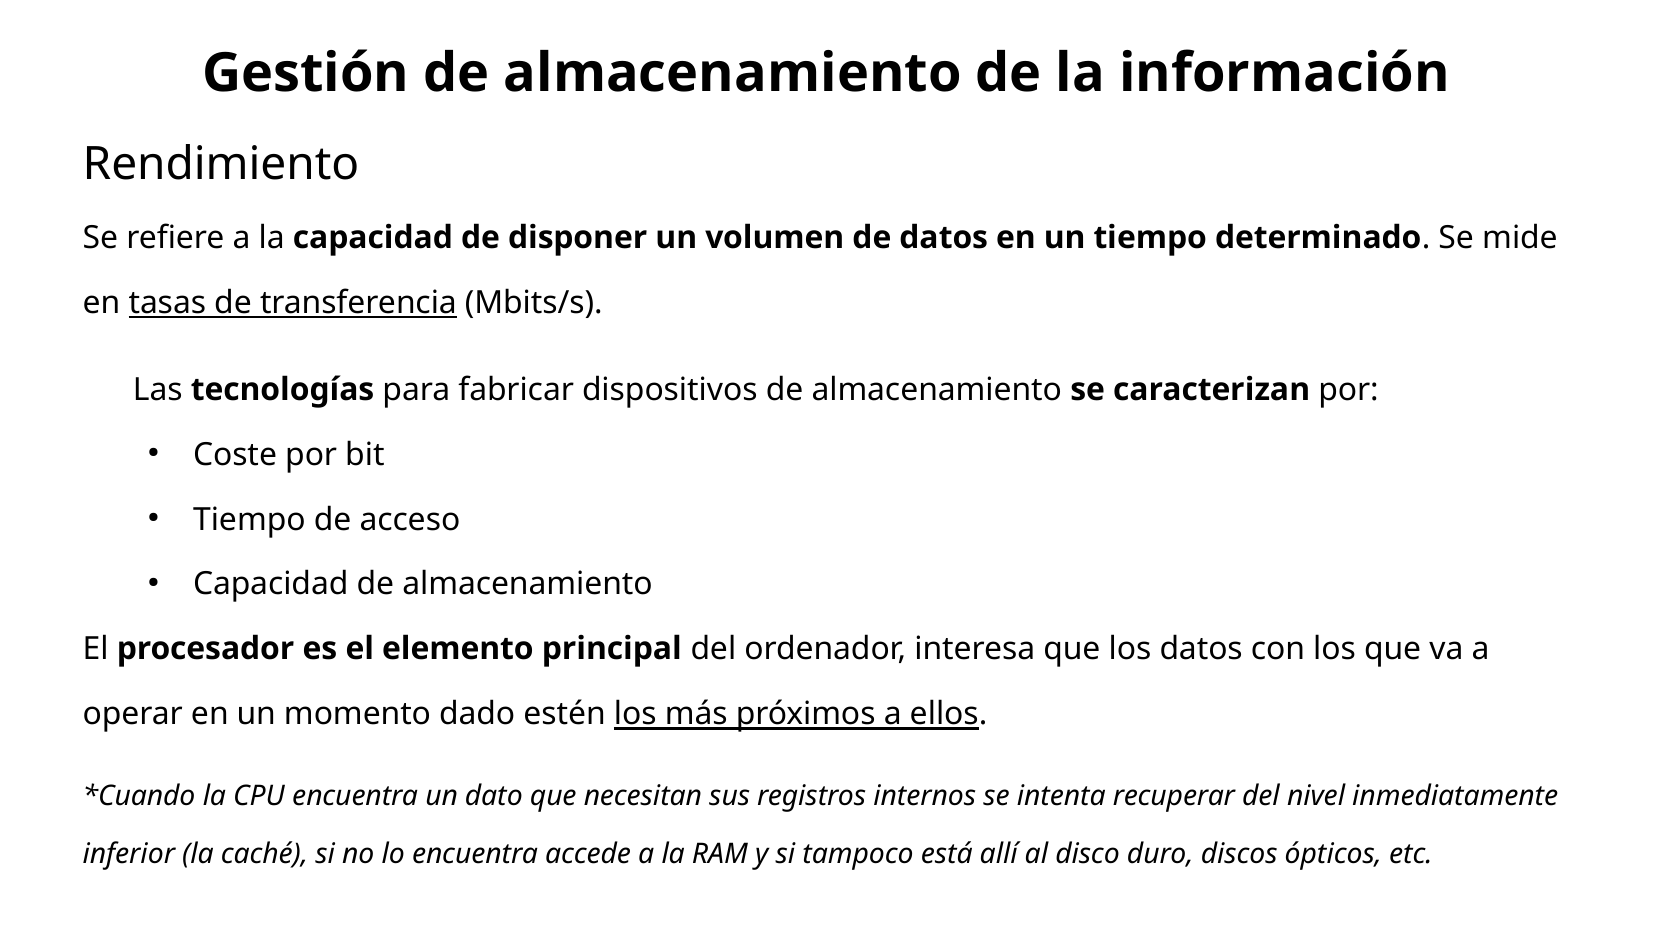

# Gestión de almacenamiento de la información
Rendimiento
Se refiere a la capacidad de disponer un volumen de datos en un tiempo determinado. Se mide en tasas de transferencia (Mbits/s).
Las tecnologías para fabricar dispositivos de almacenamiento se caracterizan por:
Coste por bit
Tiempo de acceso
Capacidad de almacenamiento
El procesador es el elemento principal del ordenador, interesa que los datos con los que va a operar en un momento dado estén los más próximos a ellos.
*Cuando la CPU encuentra un dato que necesitan sus registros internos se intenta recuperar del nivel inmediatamente inferior (la caché), si no lo encuentra accede a la RAM y si tampoco está allí al disco duro, discos ópticos, etc.